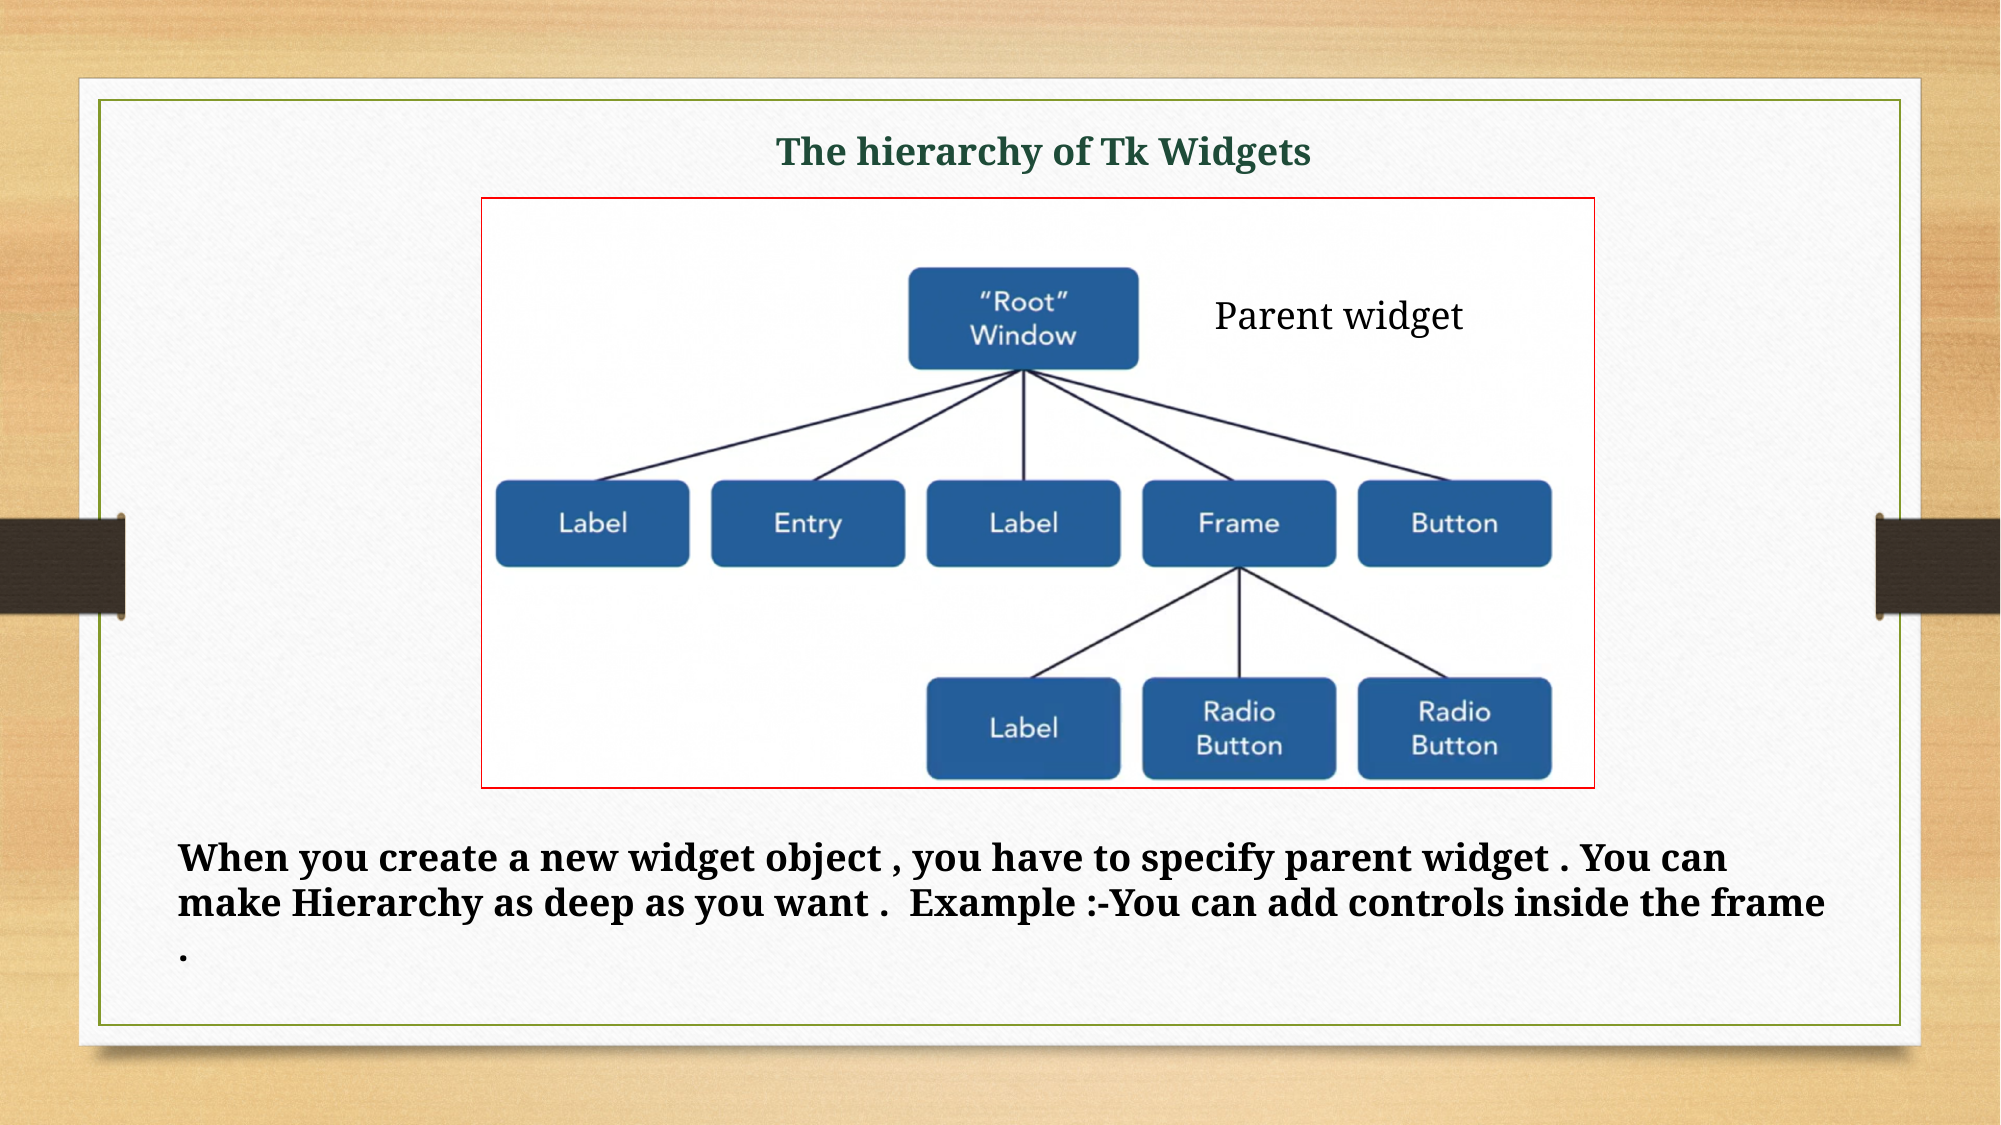

The hierarchy of Tk Widgets
Parent widget
When you create a new widget object , you have to specify parent widget . You can make Hierarchy as deep as you want . Example :-You can add controls inside the frame .